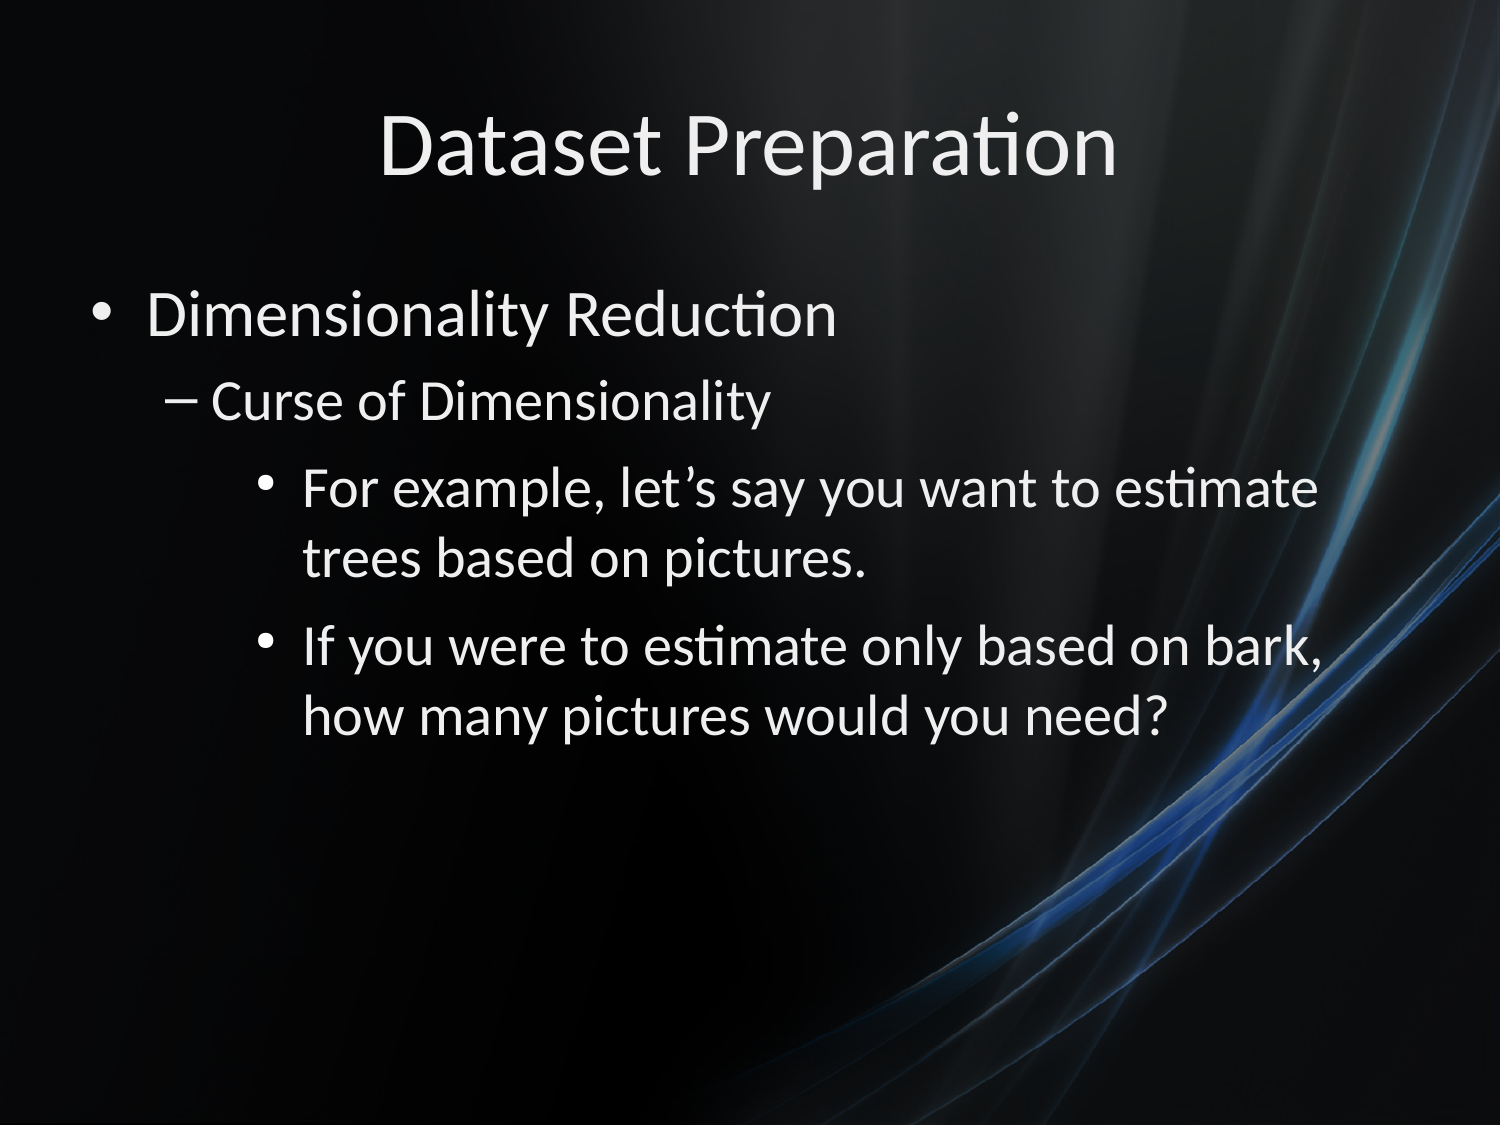

# Dataset Preparation
Dimensionality Reduction
Curse of Dimensionality
For example, let’s say you want to estimate trees based on pictures.
If you were to estimate only based on bark, how many pictures would you need?